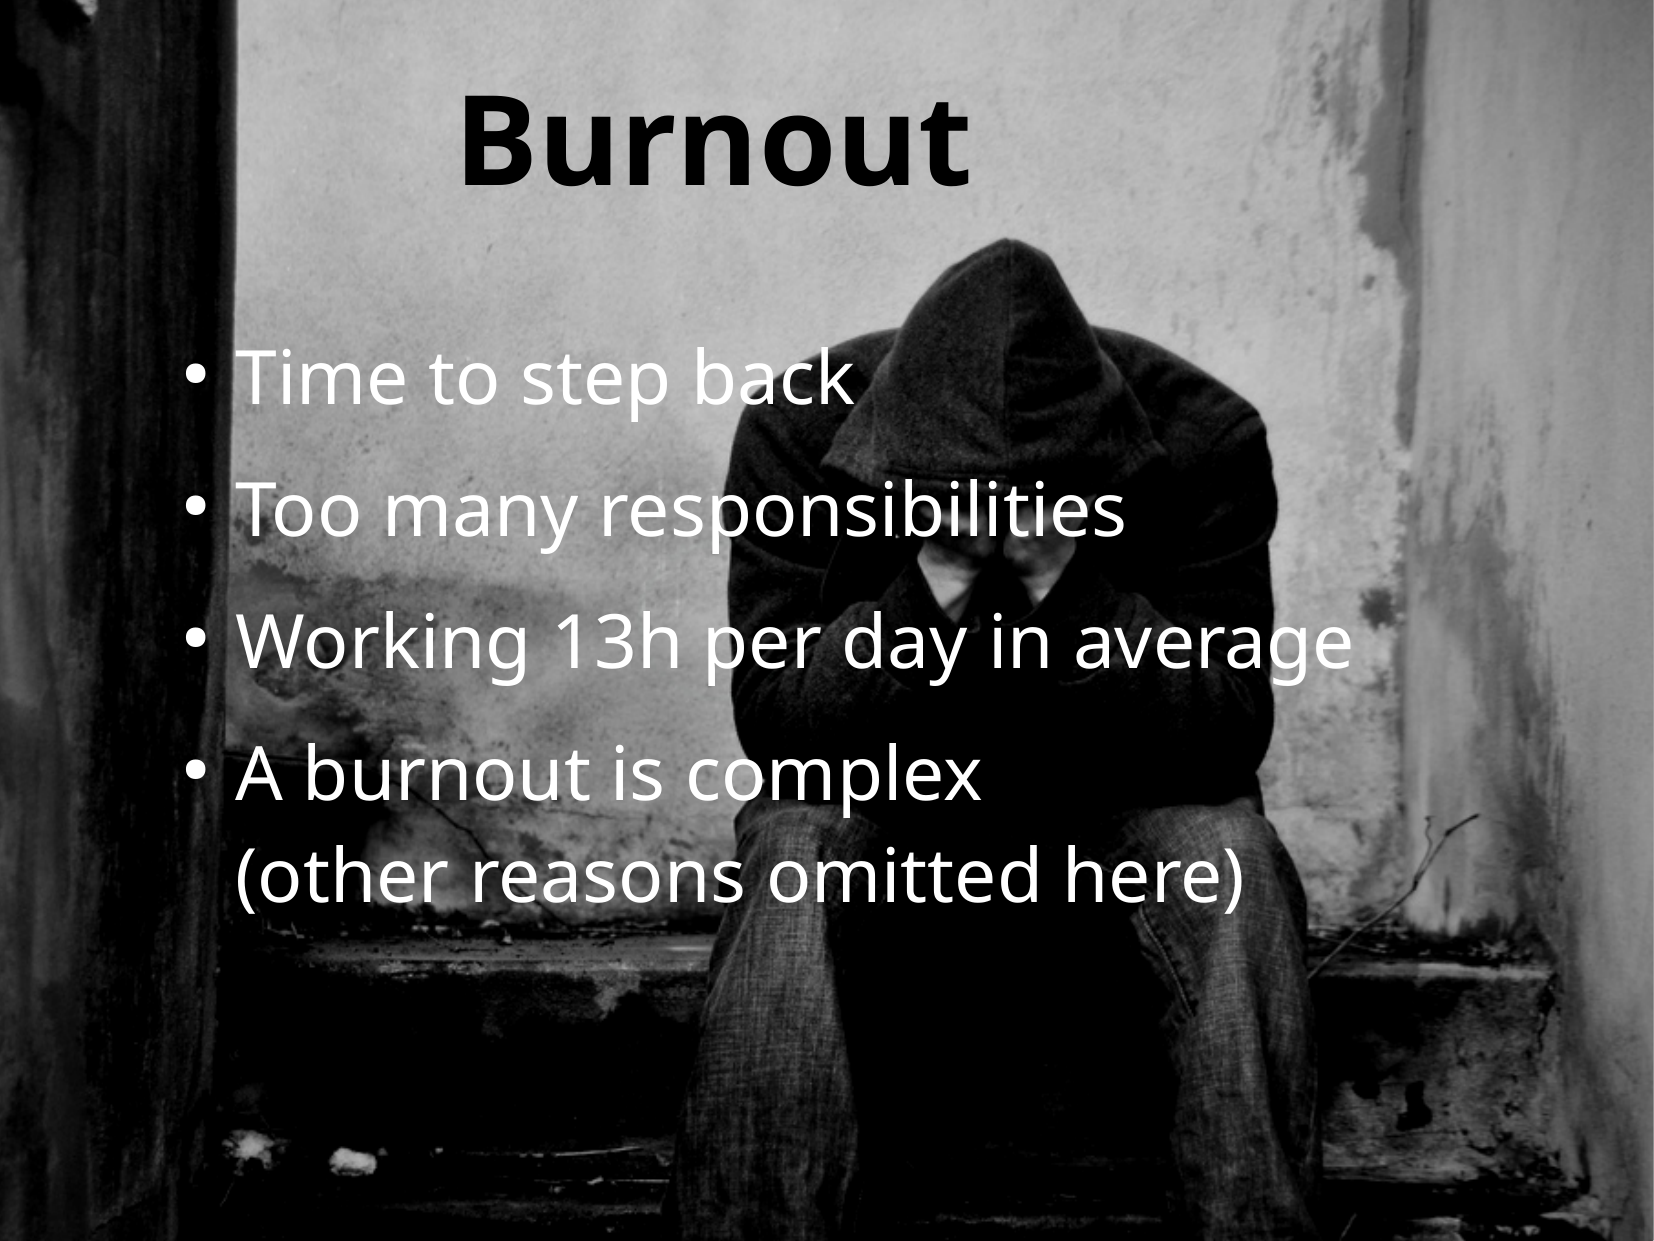

Burnout
# Time to step back
Too many responsibilities
Working 13h per day in average
A burnout is complex
(other reasons omitted here)